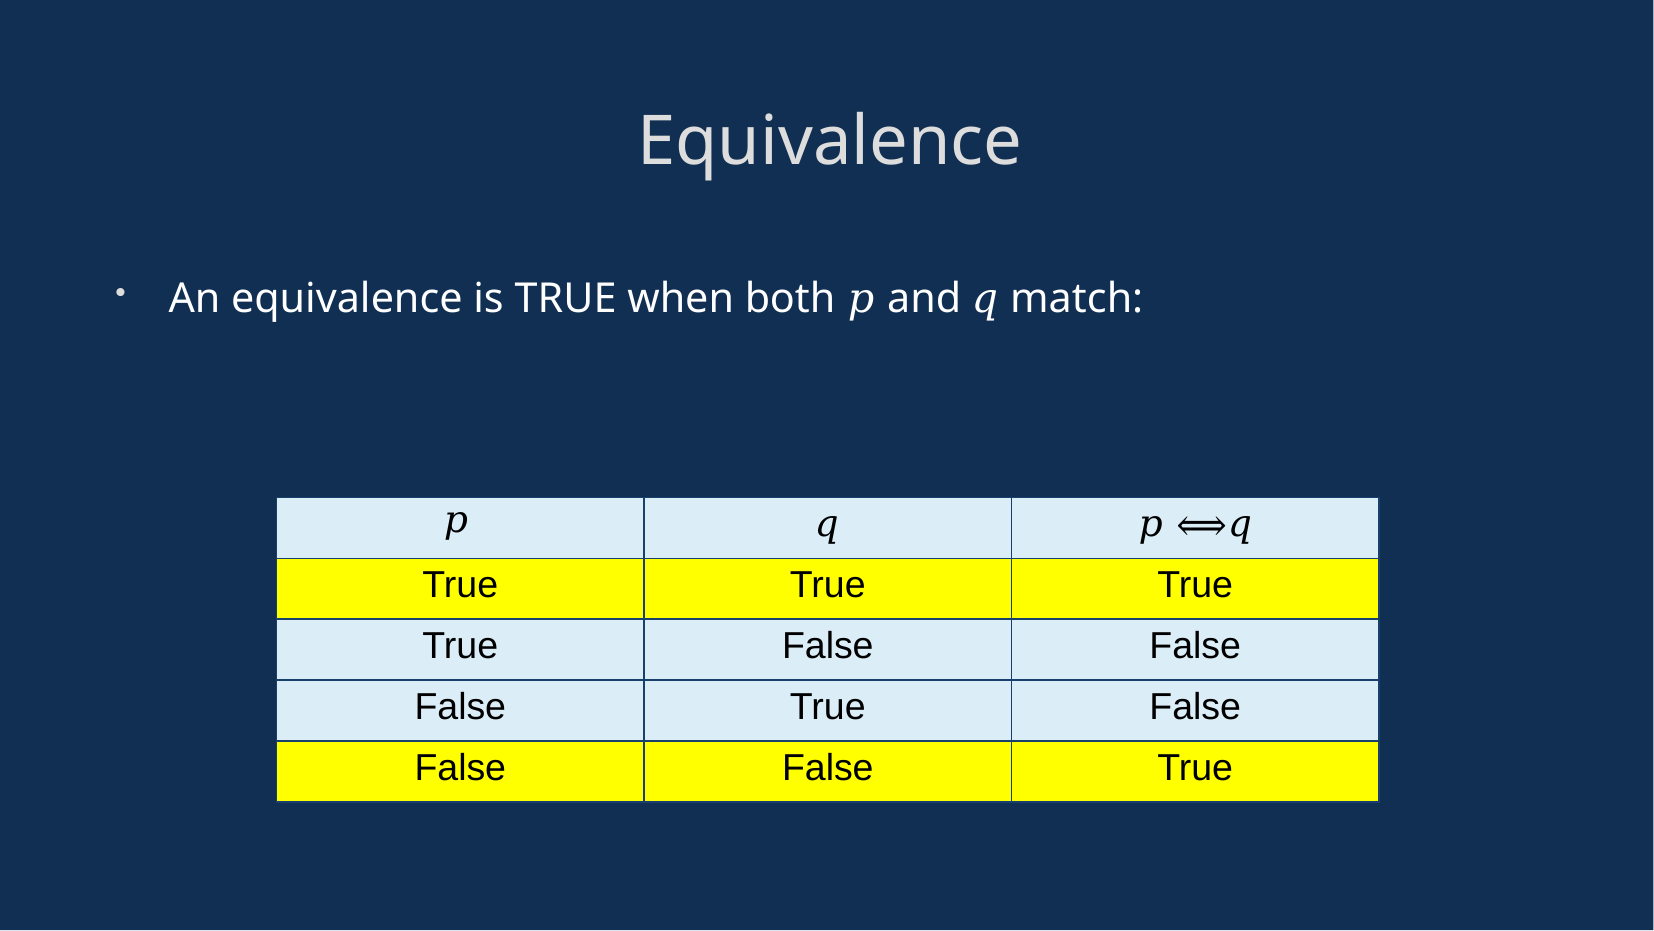

# Equivalence
An equivalence is TRUE when both 𝑝 and 𝑞 match:
| 𝑝 | 𝑞 | 𝑝 ⟺𝑞 |
| --- | --- | --- |
| True | True | True |
| True | False | False |
| False | True | False |
| False | False | True |